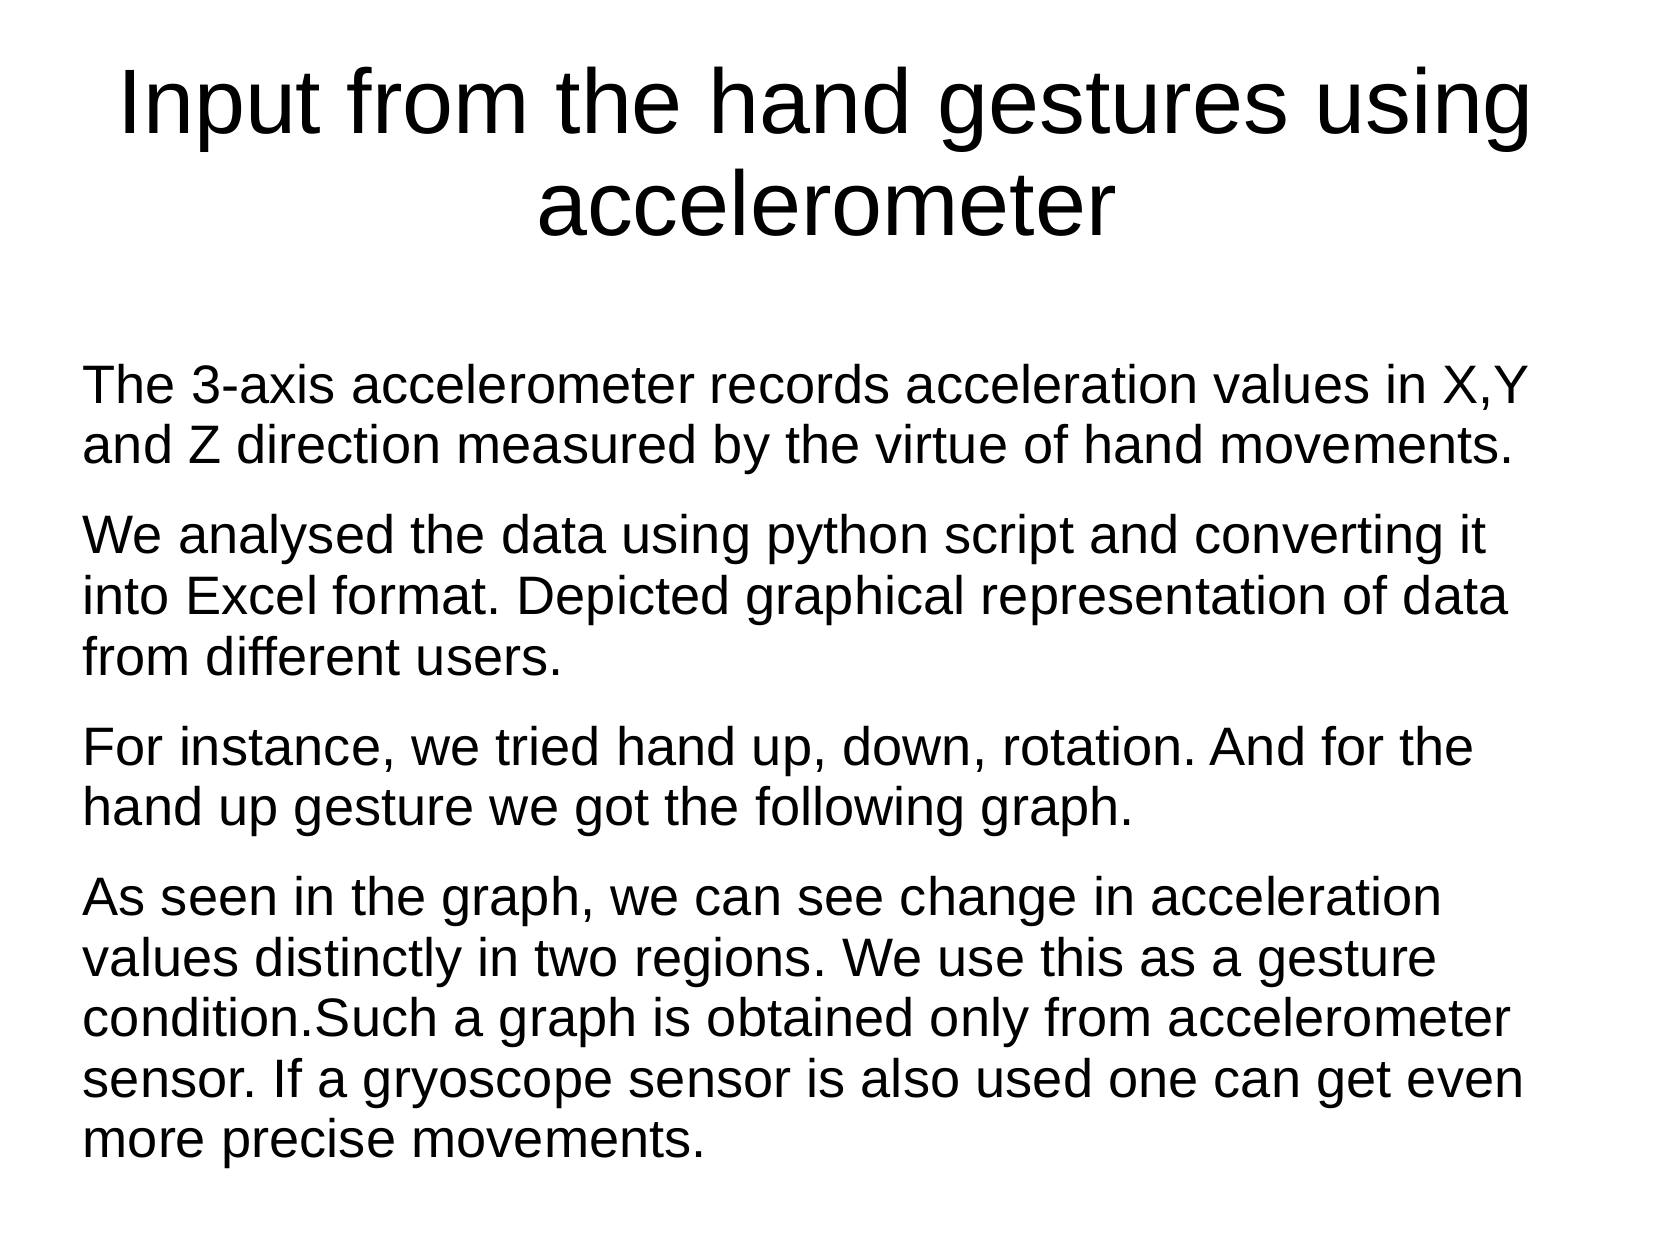

# Input from the hand gestures using accelerometer
The 3-axis accelerometer records acceleration values in X,Y and Z direction measured by the virtue of hand movements.
We analysed the data using python script and converting it into Excel format. Depicted graphical representation of data from different users.
For instance, we tried hand up, down, rotation. And for the hand up gesture we got the following graph.
As seen in the graph, we can see change in acceleration values distinctly in two regions. We use this as a gesture condition.Such a graph is obtained only from accelerometer sensor. If a gryoscope sensor is also used one can get even more precise movements.